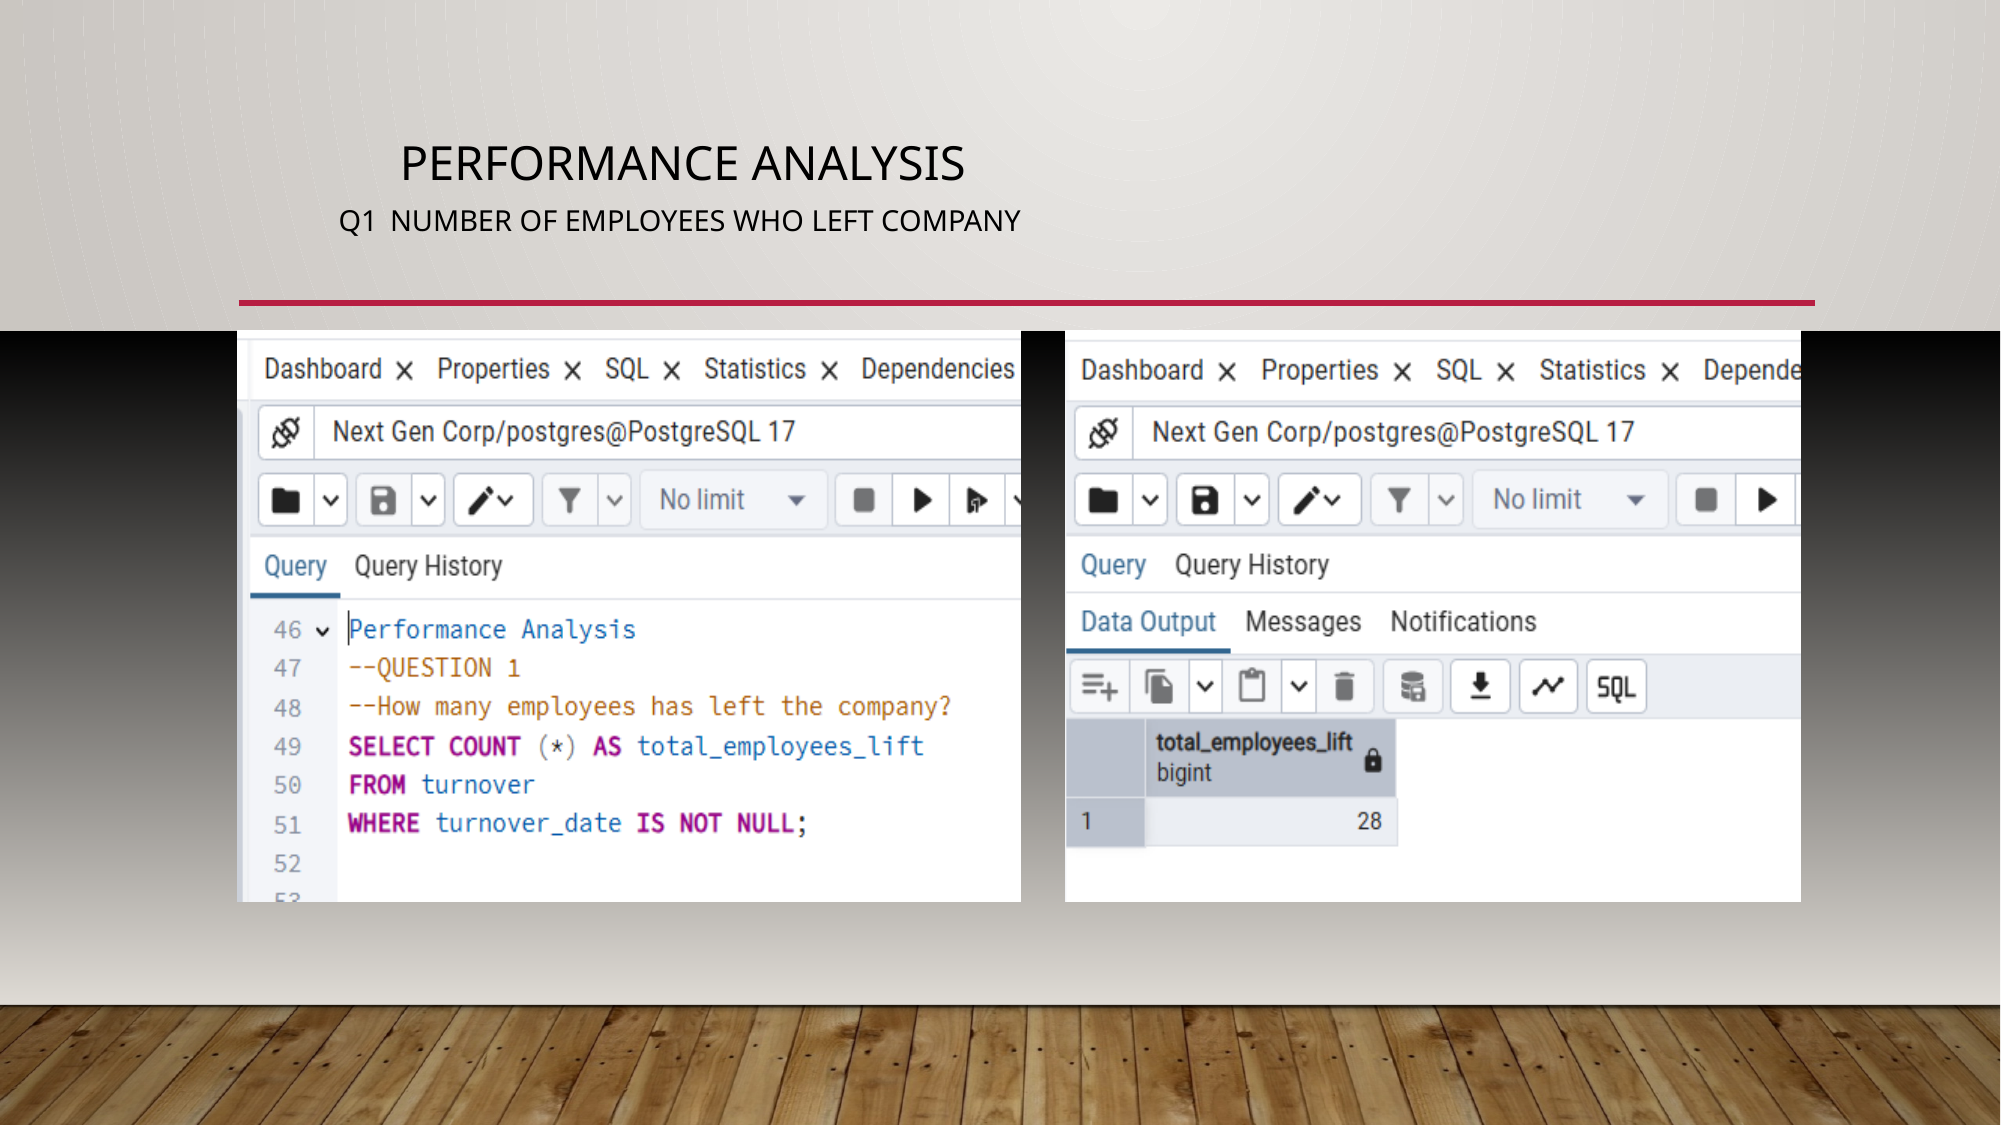

# Performance Analysis q1 Number of employees who left company